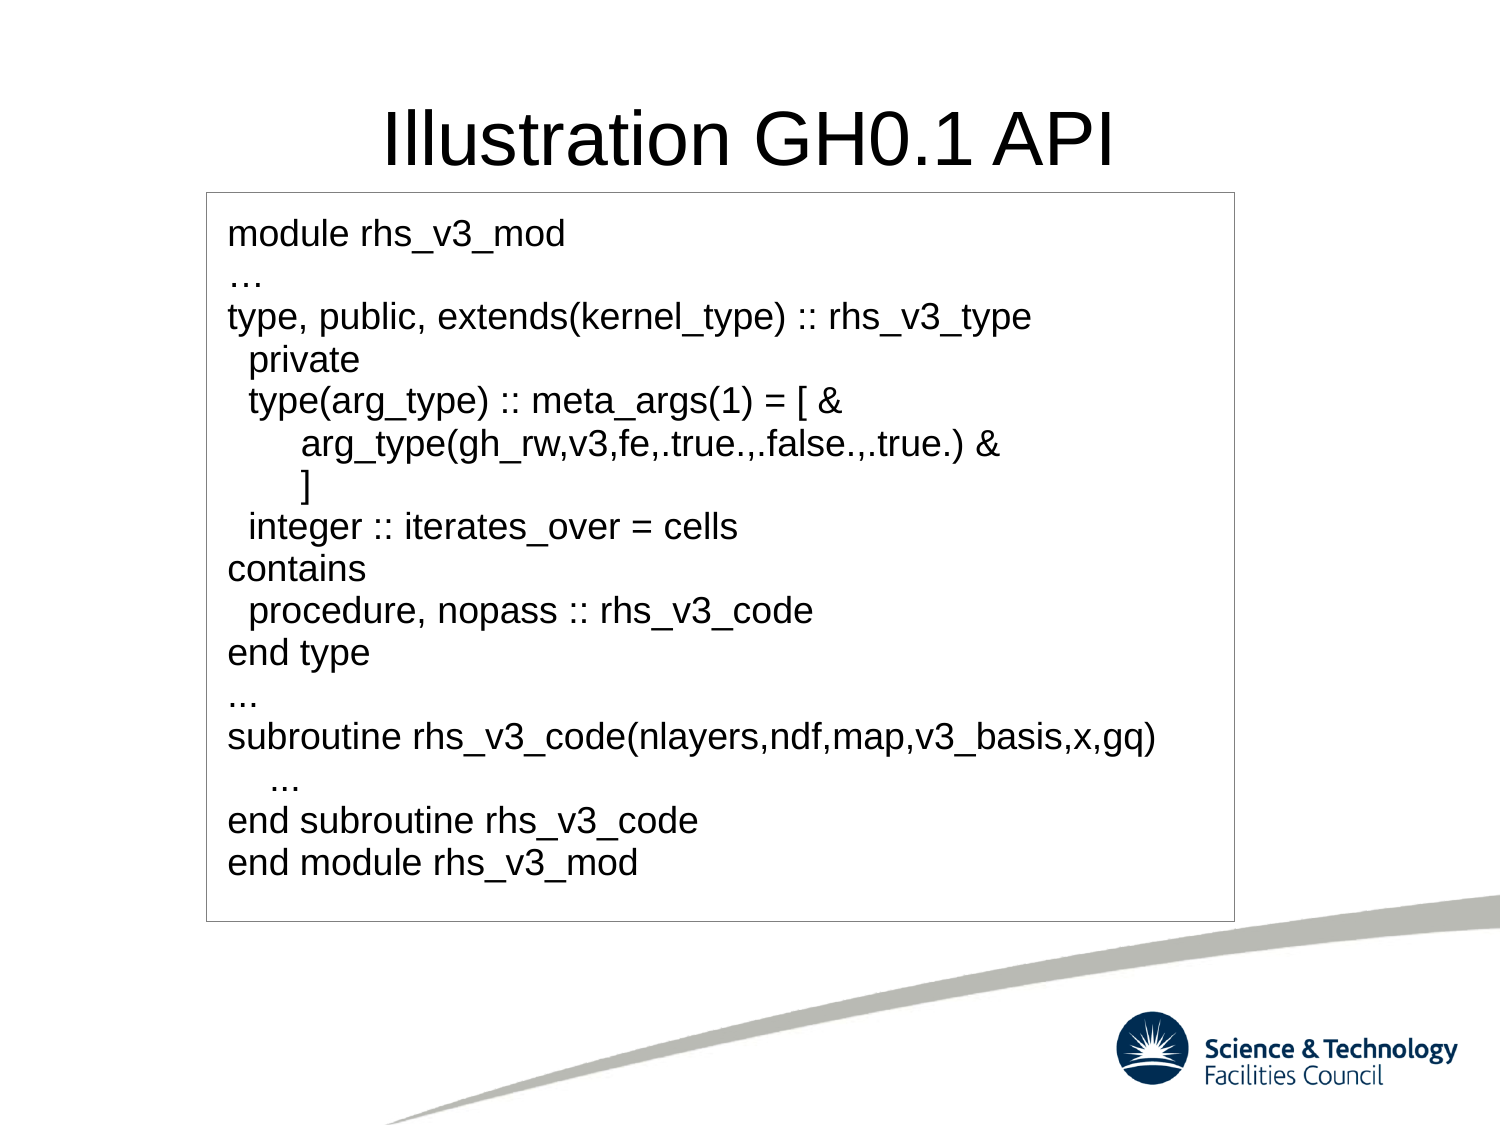

# Illustration GH0.1 API
module rhs_v3_mod
…
type, public, extends(kernel_type) :: rhs_v3_type
 private
 type(arg_type) :: meta_args(1) = [ &
 arg_type(gh_rw,v3,fe,.true.,.false.,.true.) &
 ]
 integer :: iterates_over = cells
contains
 procedure, nopass :: rhs_v3_code
end type
...
subroutine rhs_v3_code(nlayers,ndf,map,v3_basis,x,gq)
 ...
end subroutine rhs_v3_code
end module rhs_v3_mod